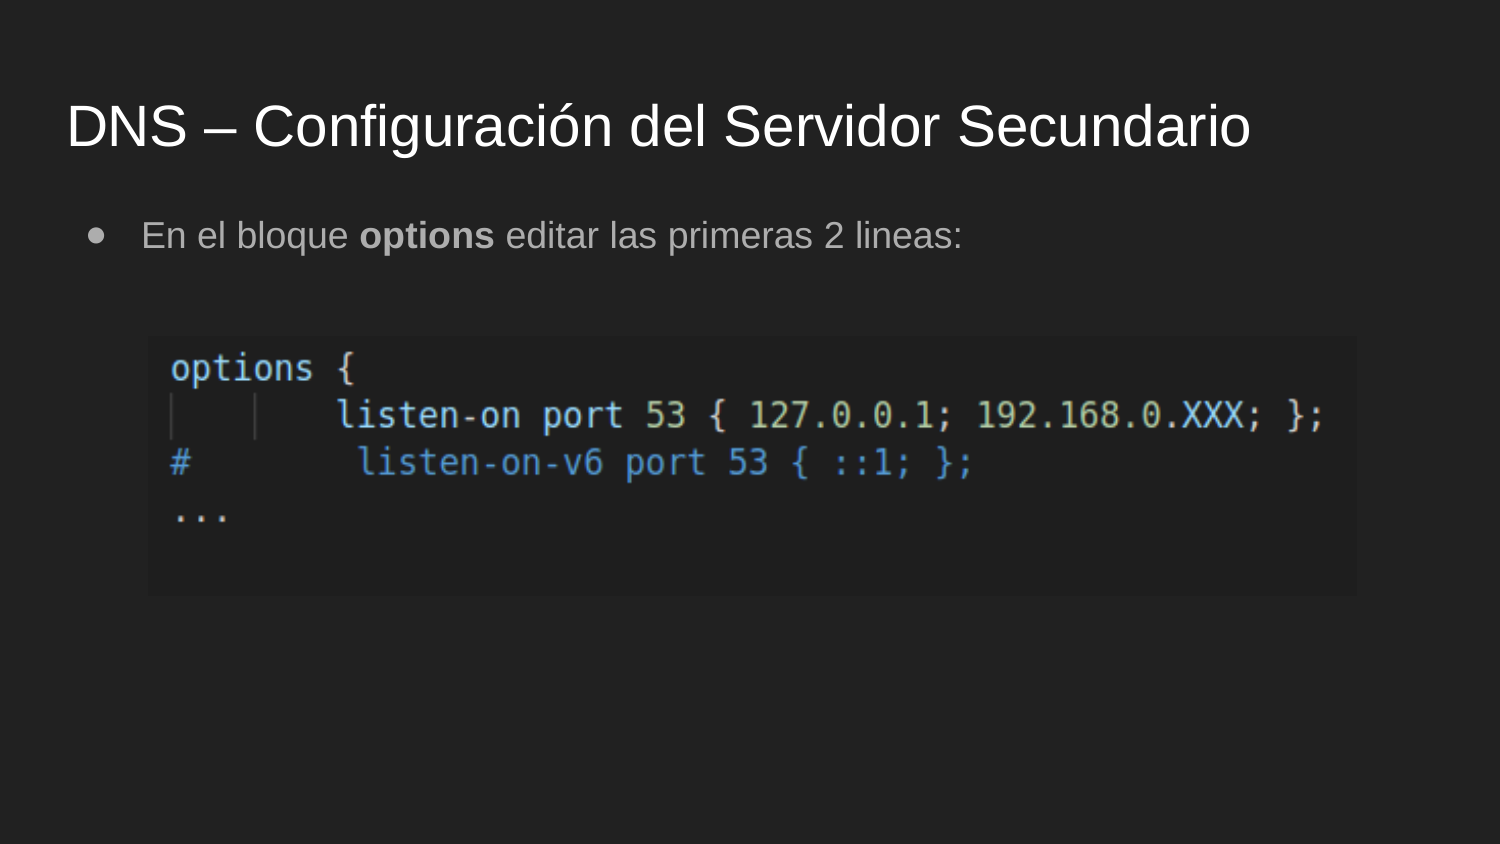

# DNS – Configuración del Servidor Secundario
En el bloque options editar las primeras 2 lineas: